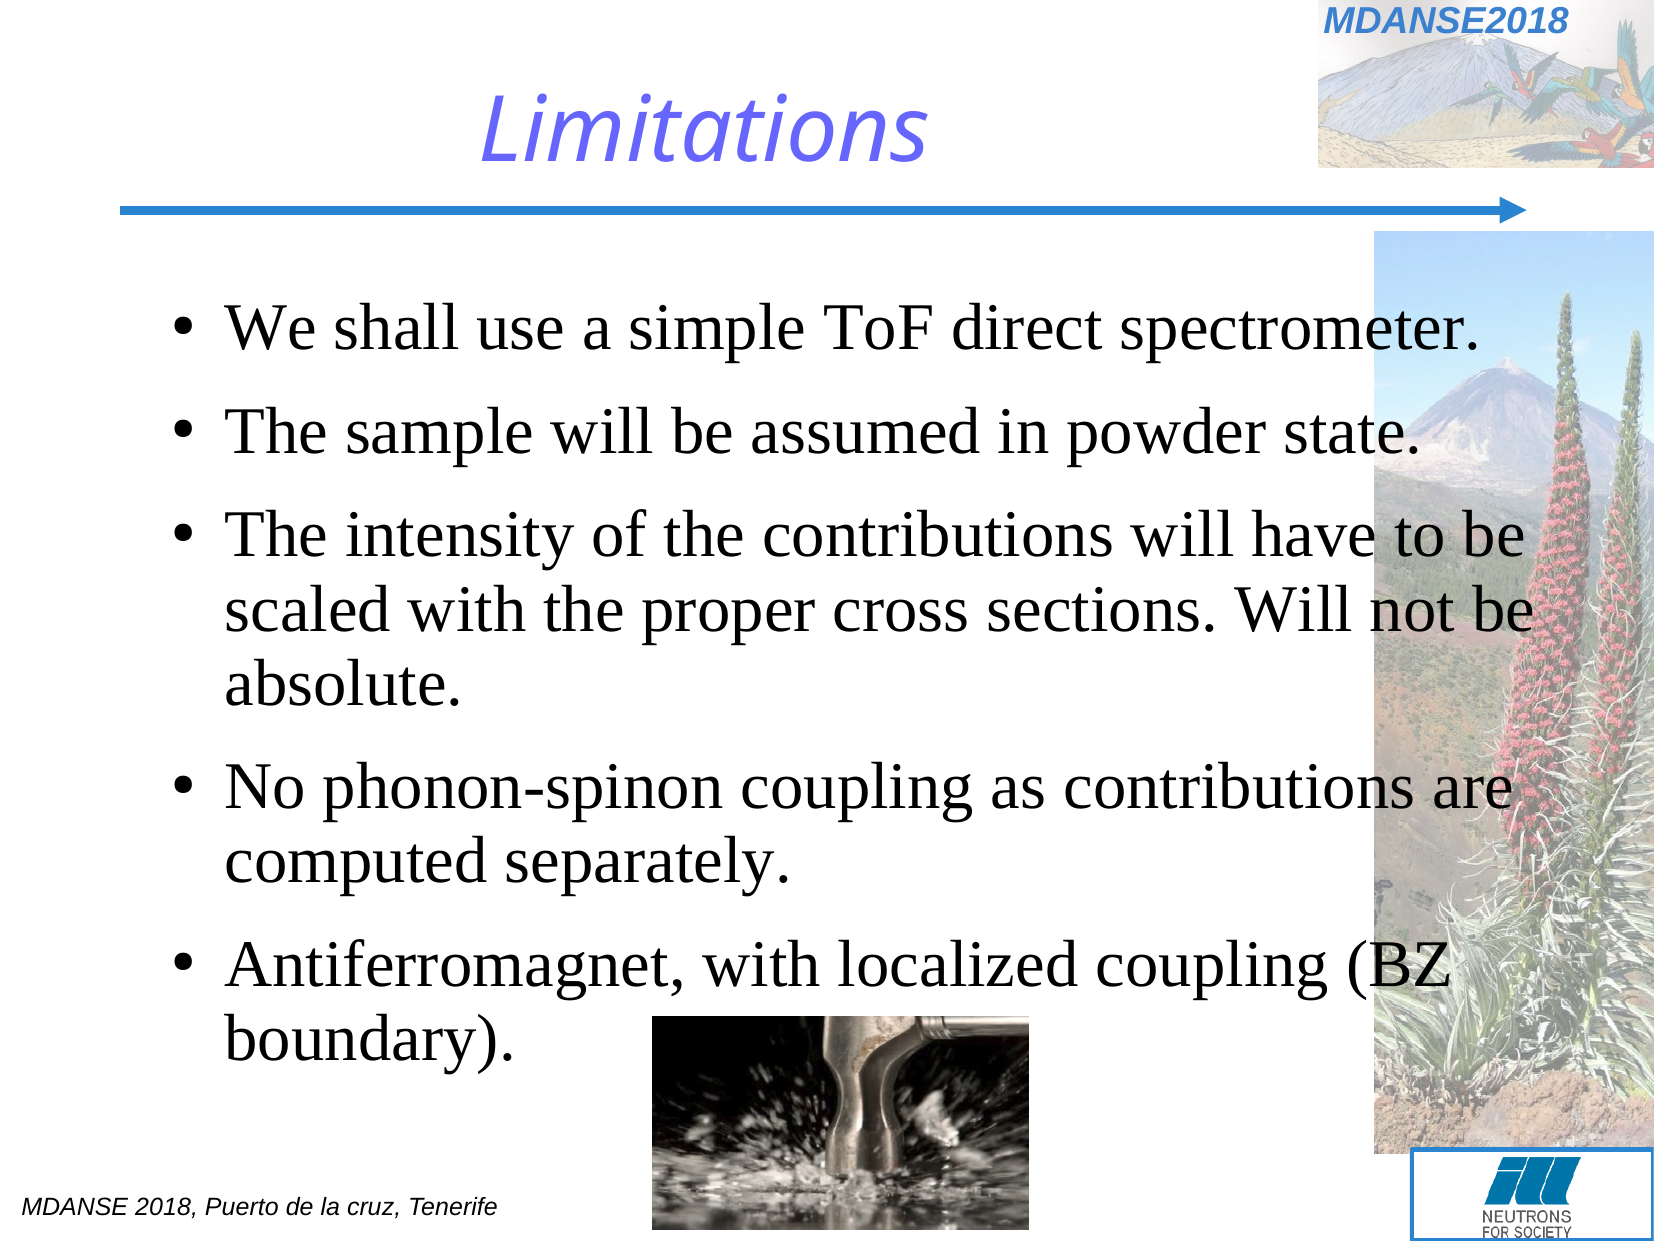

# Limitations
We shall use a simple ToF direct spectrometer.
The sample will be assumed in powder state.
The intensity of the contributions will have to be scaled with the proper cross sections. Will not be absolute.
No phonon-spinon coupling as contributions are computed separately.
Antiferromagnet, with localized coupling (BZ boundary).